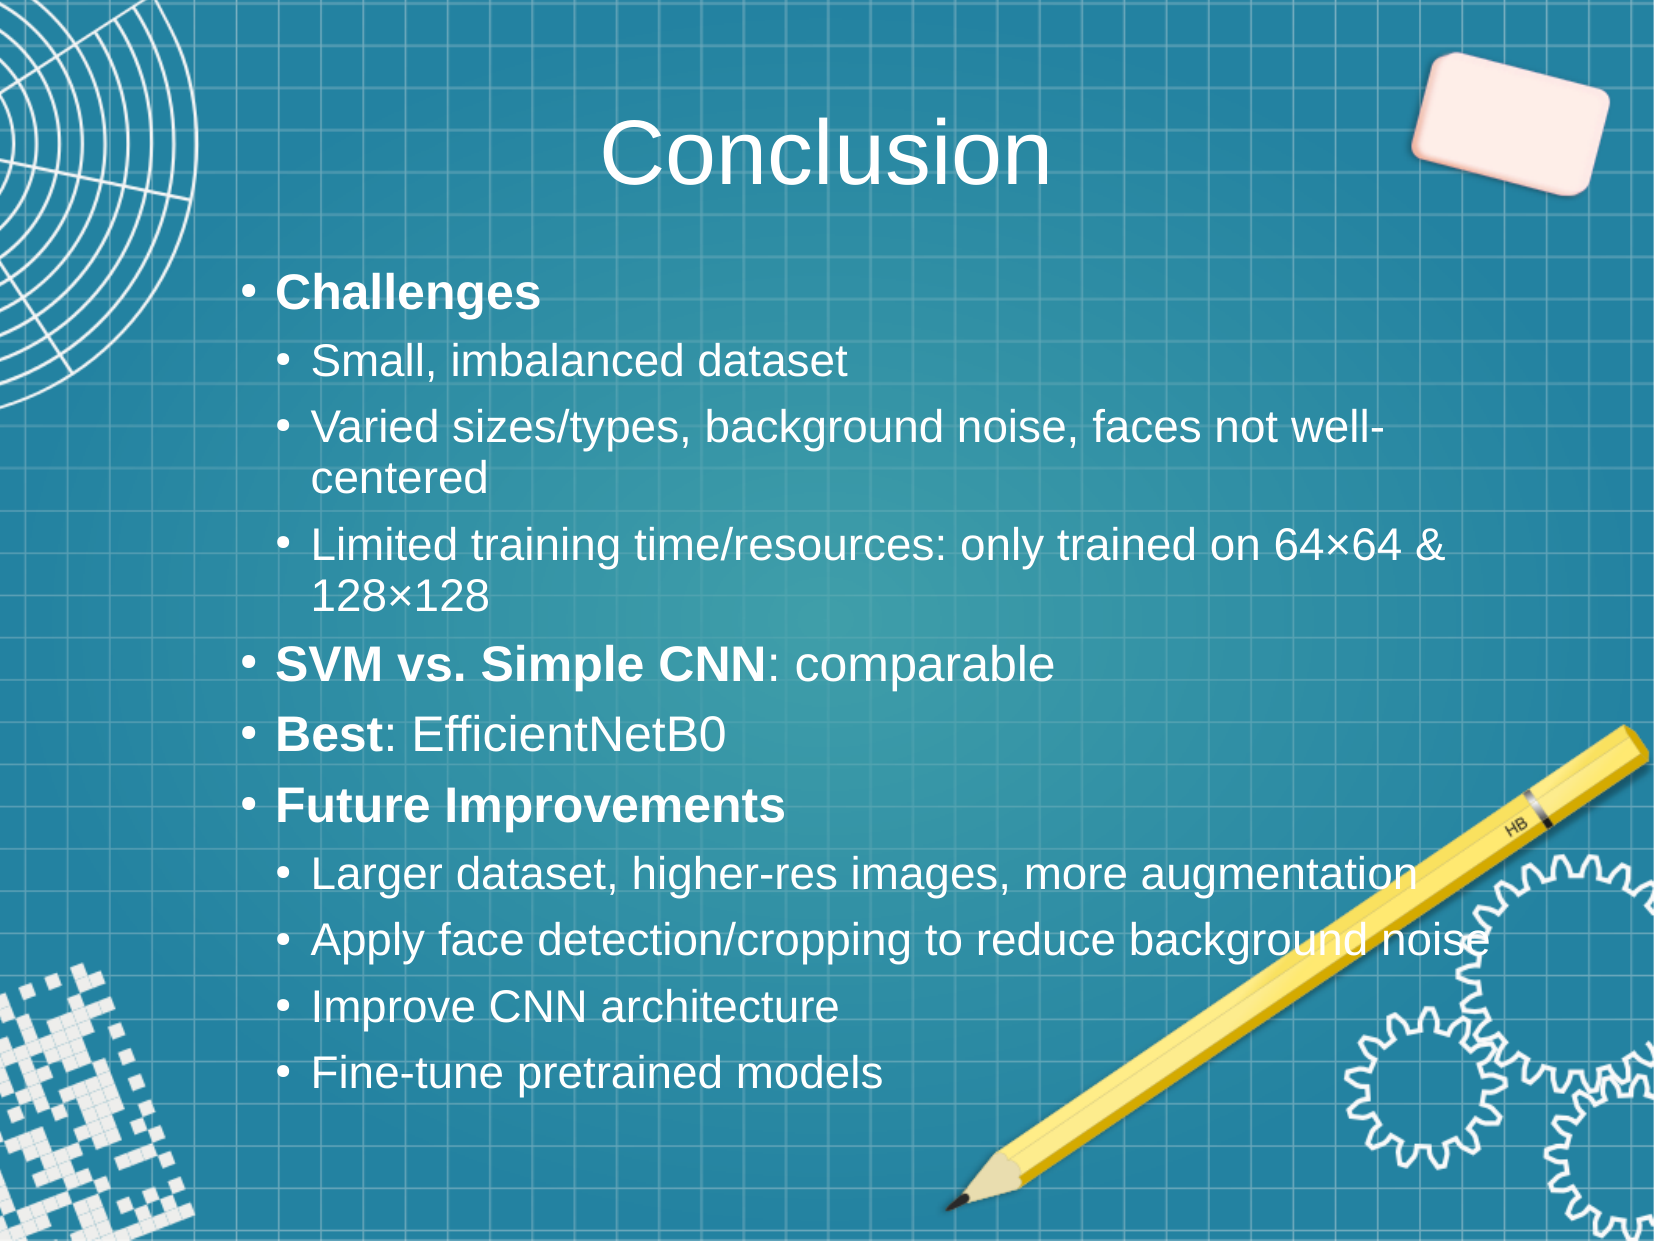

# Conclusion
Challenges
Small, imbalanced dataset
Varied sizes/types, background noise, faces not well-centered
Limited training time/resources: only trained on 64×64 & 128×128
SVM vs. Simple CNN: comparable
Best: EfficientNetB0
Future Improvements
Larger dataset, higher-res images, more augmentation
Apply face detection/cropping to reduce background noise
Improve CNN architecture
Fine-tune pretrained models